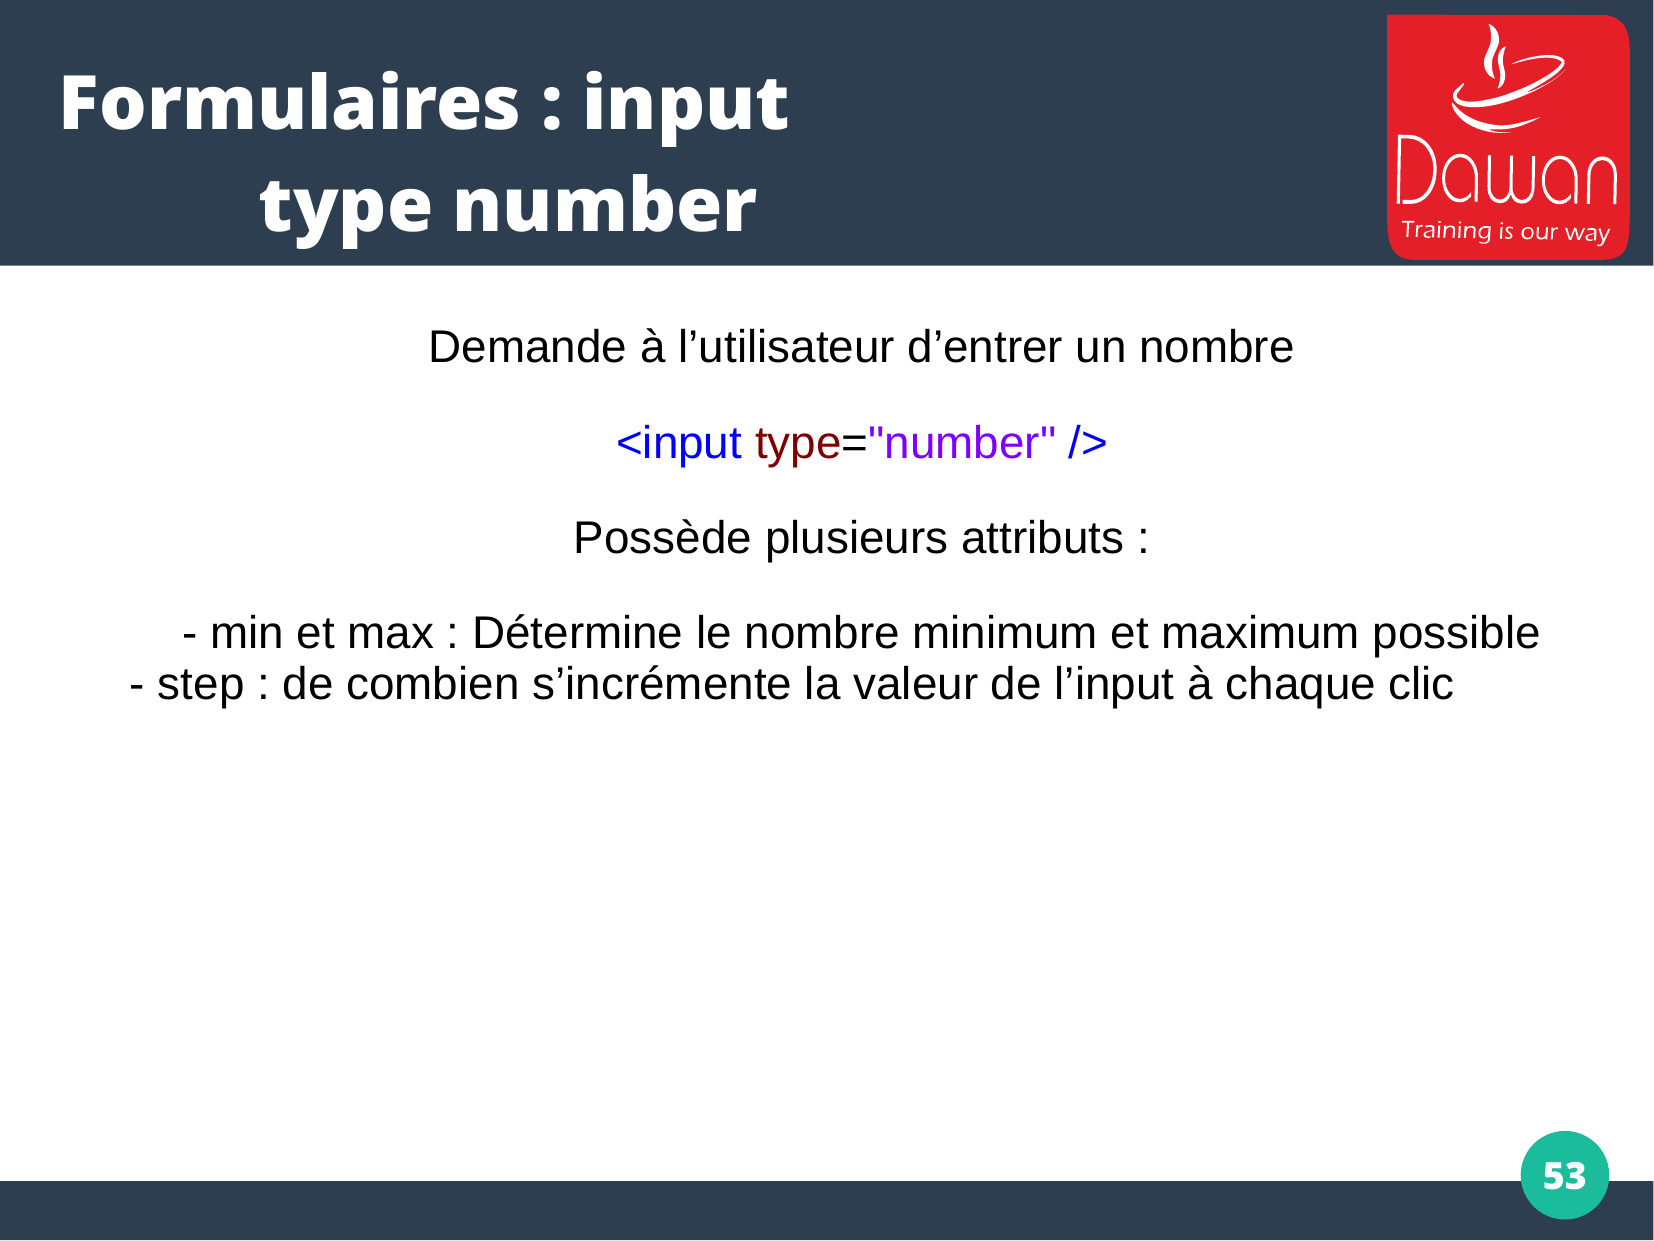

# Formulaires : input type number
Demande à l’utilisateur d’entrer un nombre
<input type="number" />
Possède plusieurs attributs :
- min et max : Détermine le nombre minimum et maximum possible
- step : de combien s’incrémente la valeur de l’input à chaque clic
53